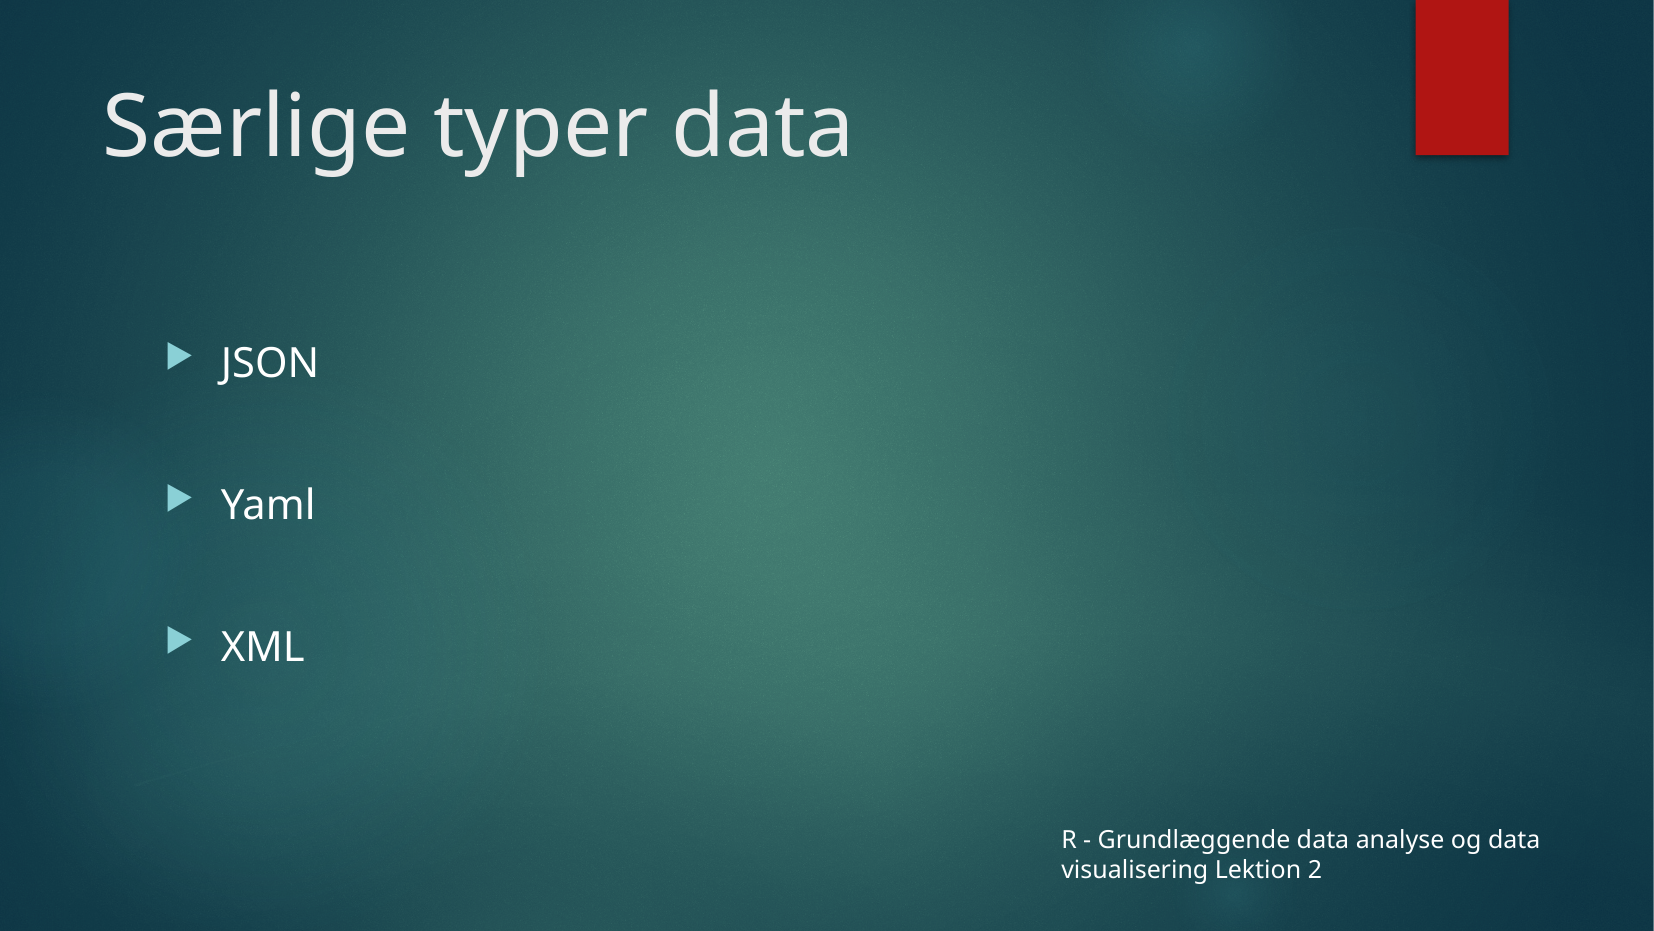

# Særlige typer data
JSON
Yaml
XML
R - Grundlæggende data analyse og data visualisering Lektion 2